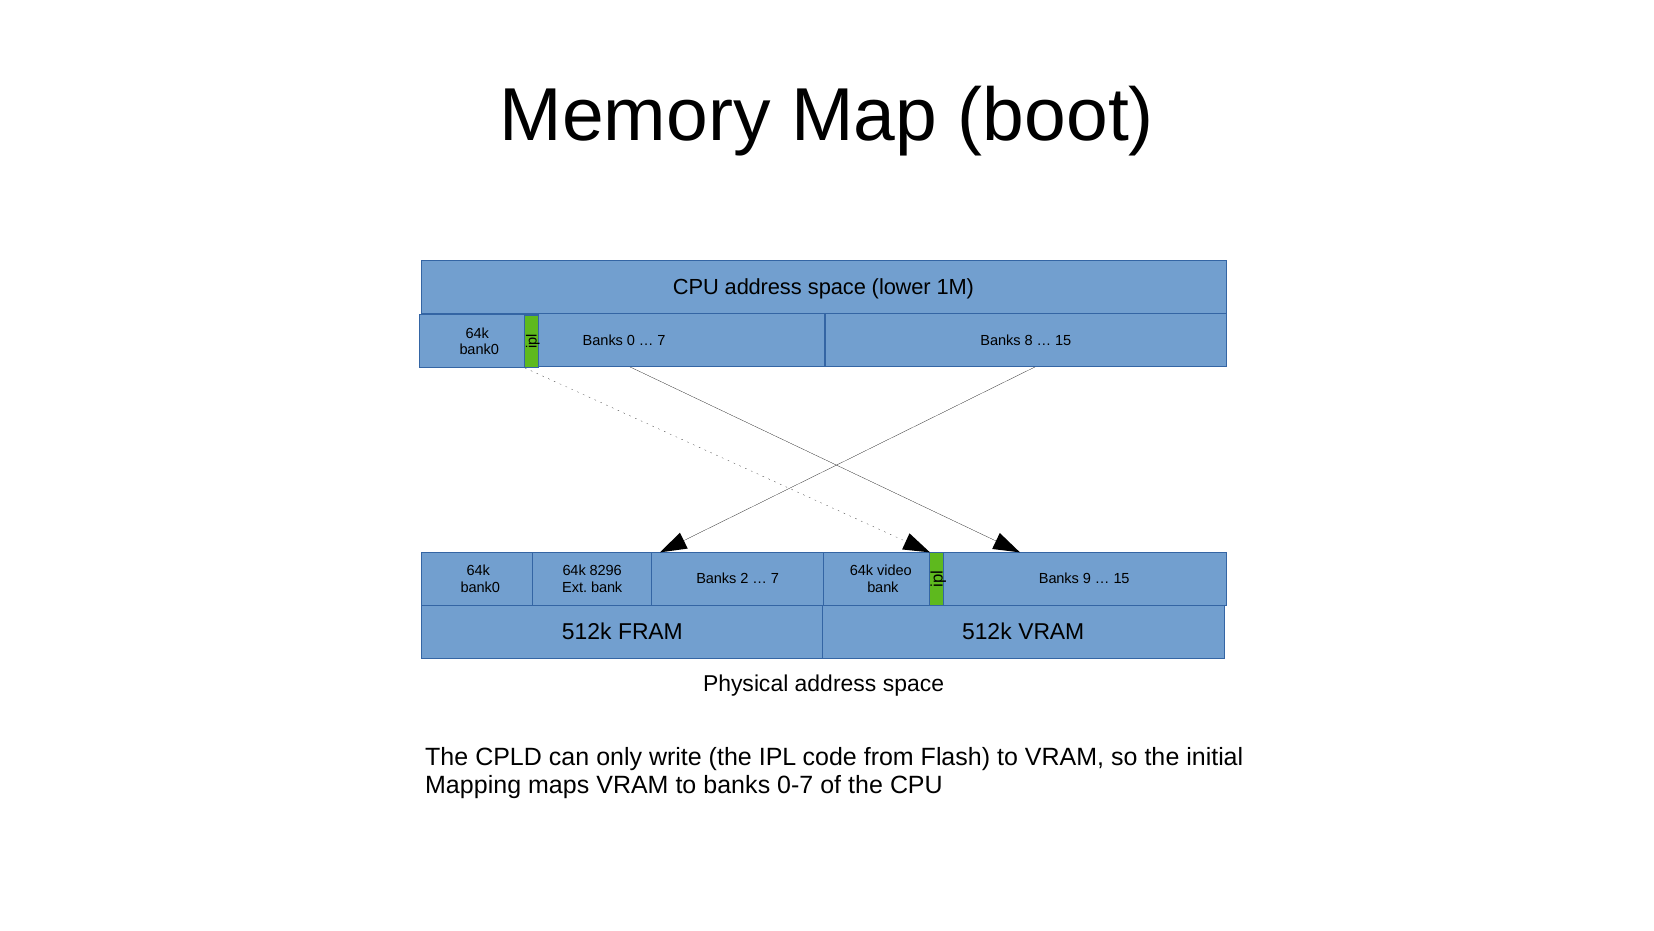

# Memory Map (boot)
CPU address space (lower 1M)
Banks 0 … 7
Banks 8 … 15
64k
bank0
ipl
64k
bank0
64k 8296
Ext. bank
Banks 2 … 7
64k video
bank
Banks 9 … 15
ipl
512k FRAM
512k VRAM
Physical address space
The CPLD can only write (the IPL code from Flash) to VRAM, so the initial
Mapping maps VRAM to banks 0-7 of the CPU